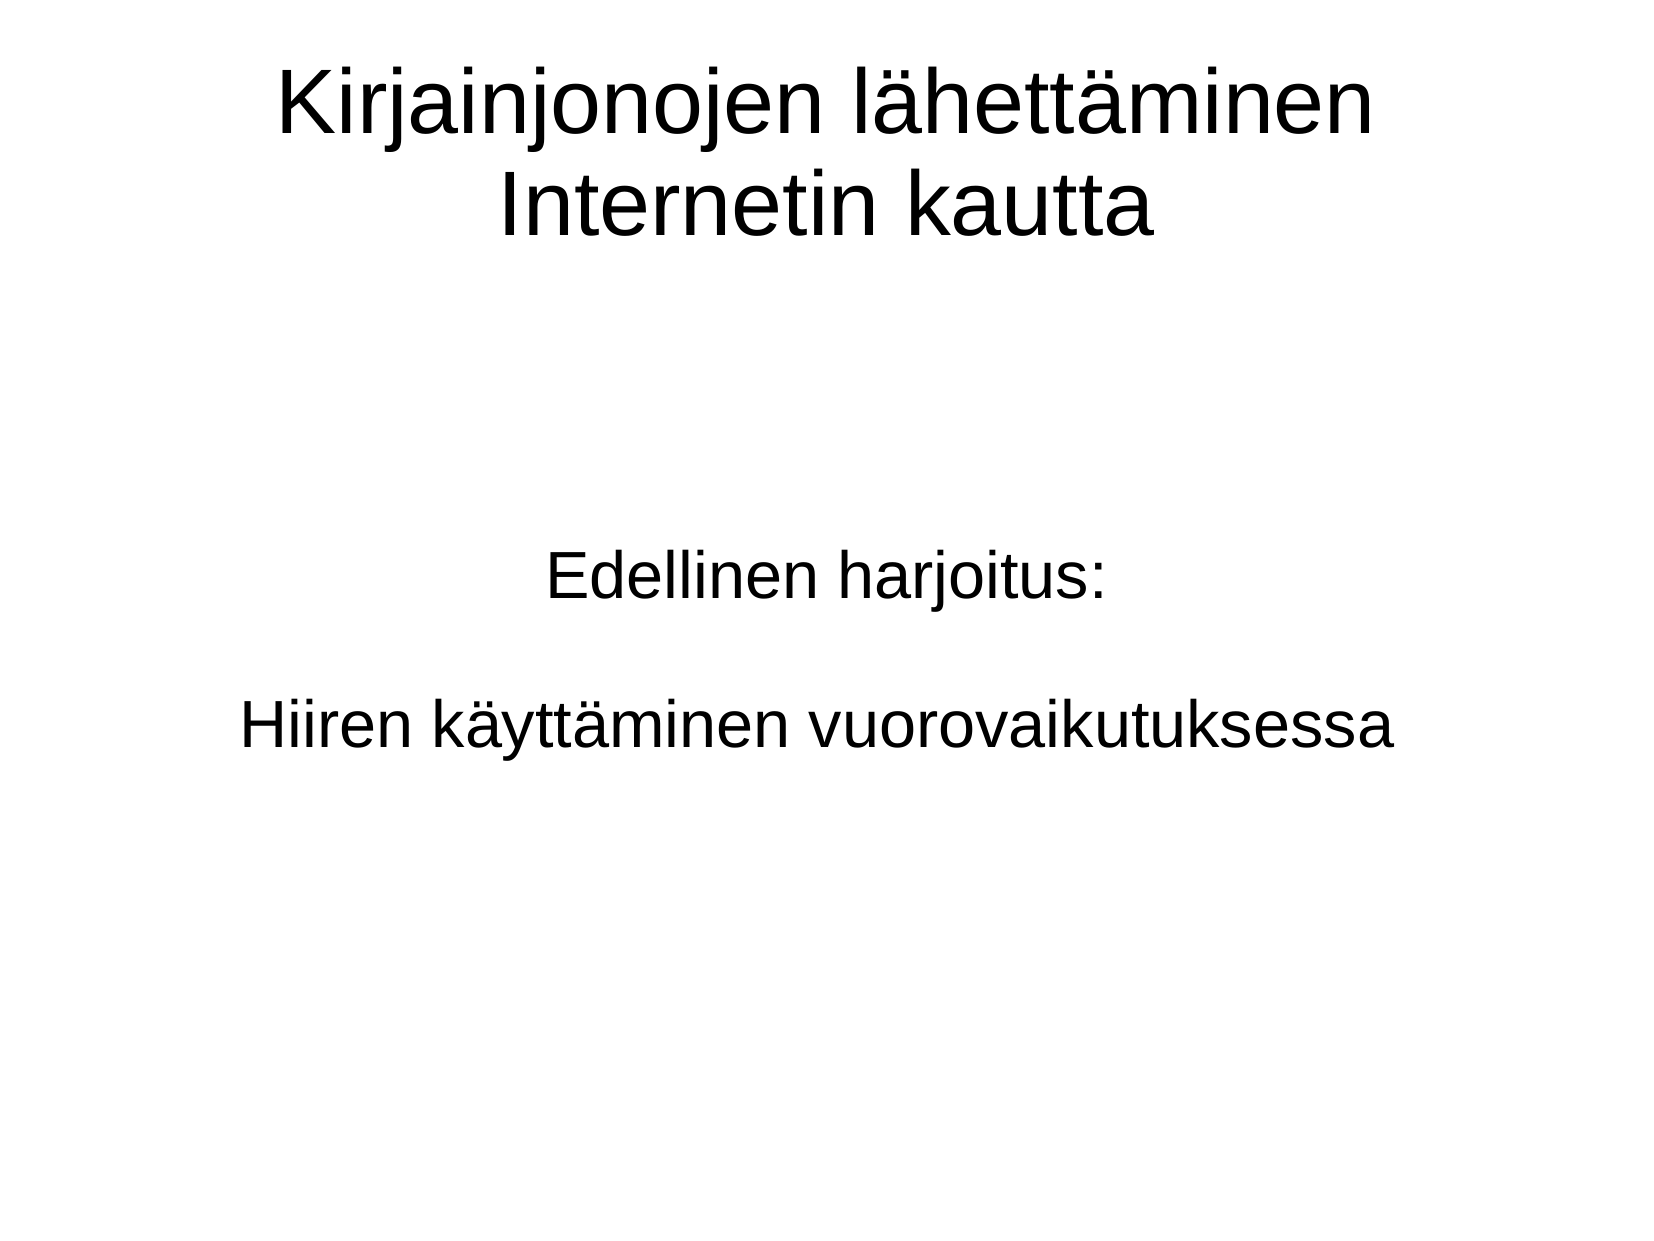

# Kirjainjonojen lähettäminen Internetin kautta
Edellinen harjoitus:
Hiiren käyttäminen vuorovaikutuksessa